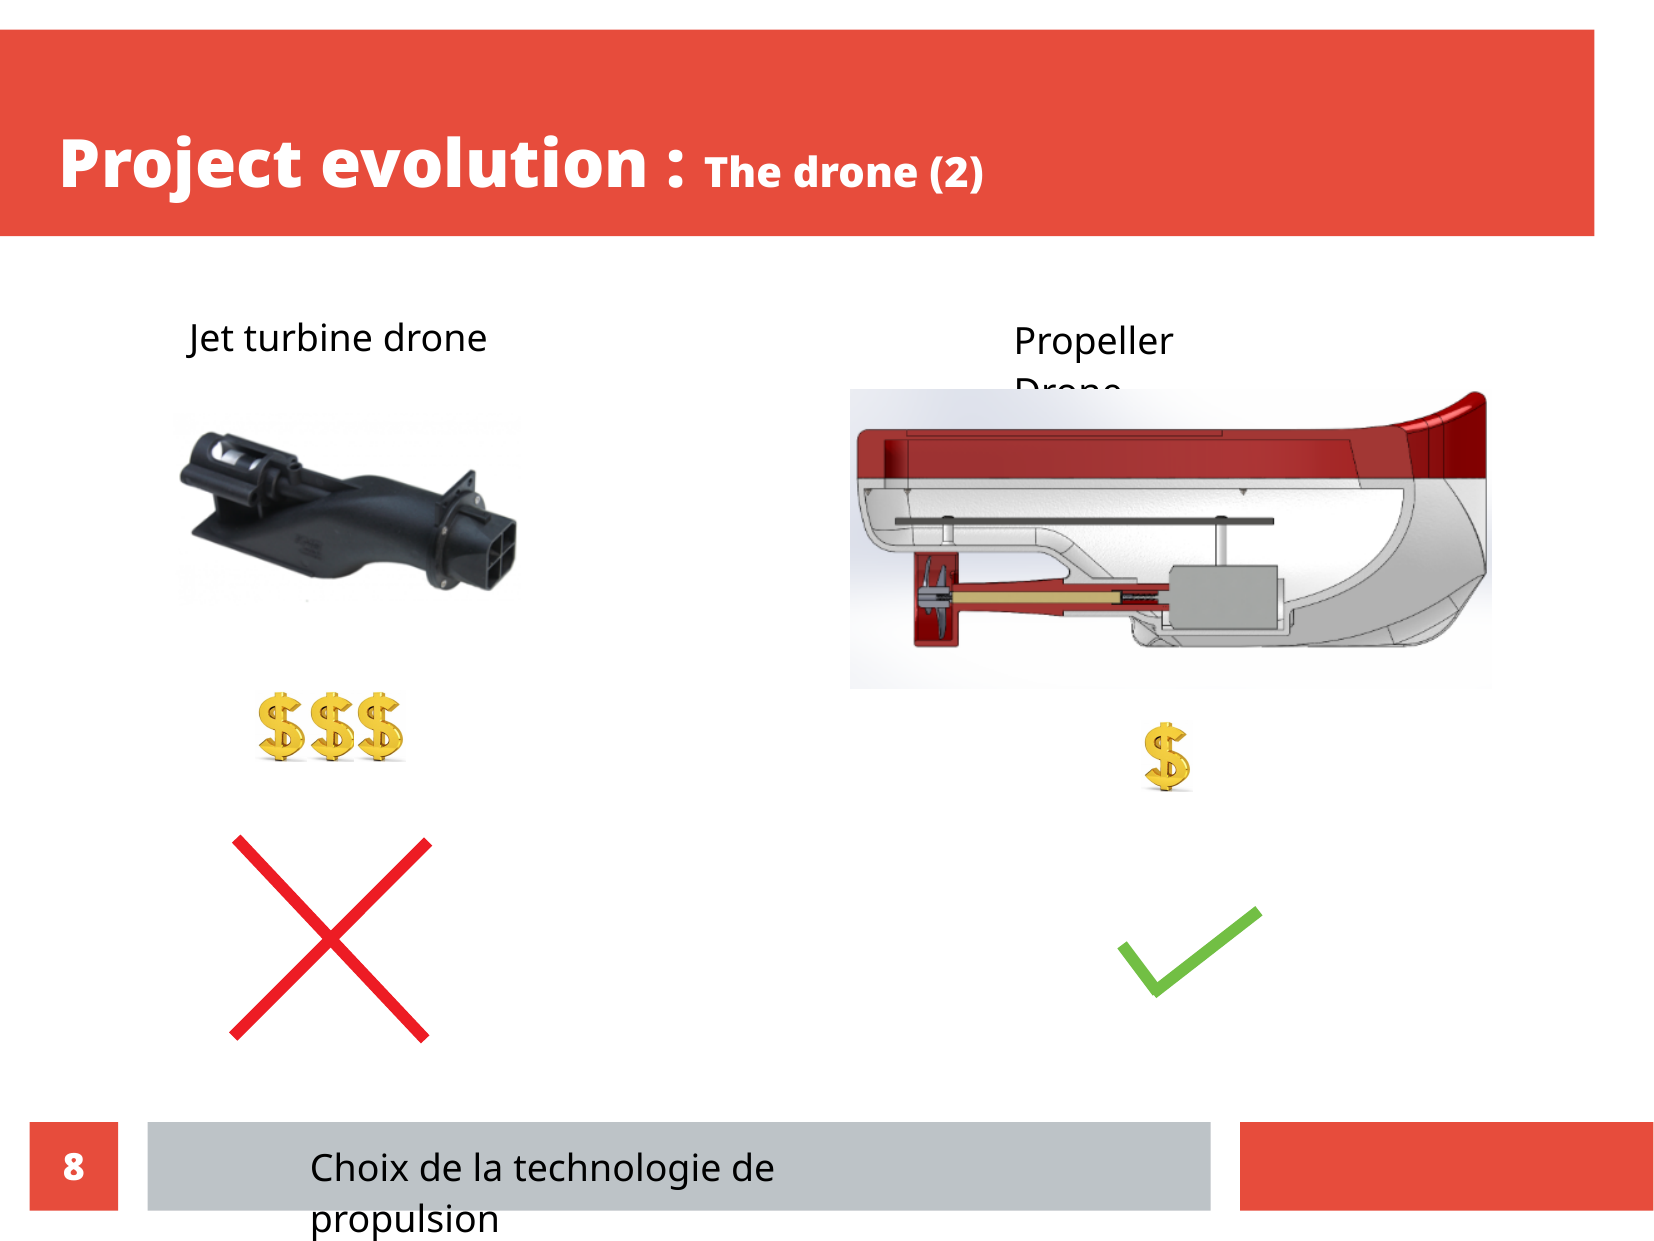

# Project evolution : The drone (2)
Jet turbine drone
Propeller Drone
8
Choix de la technologie de propulsion